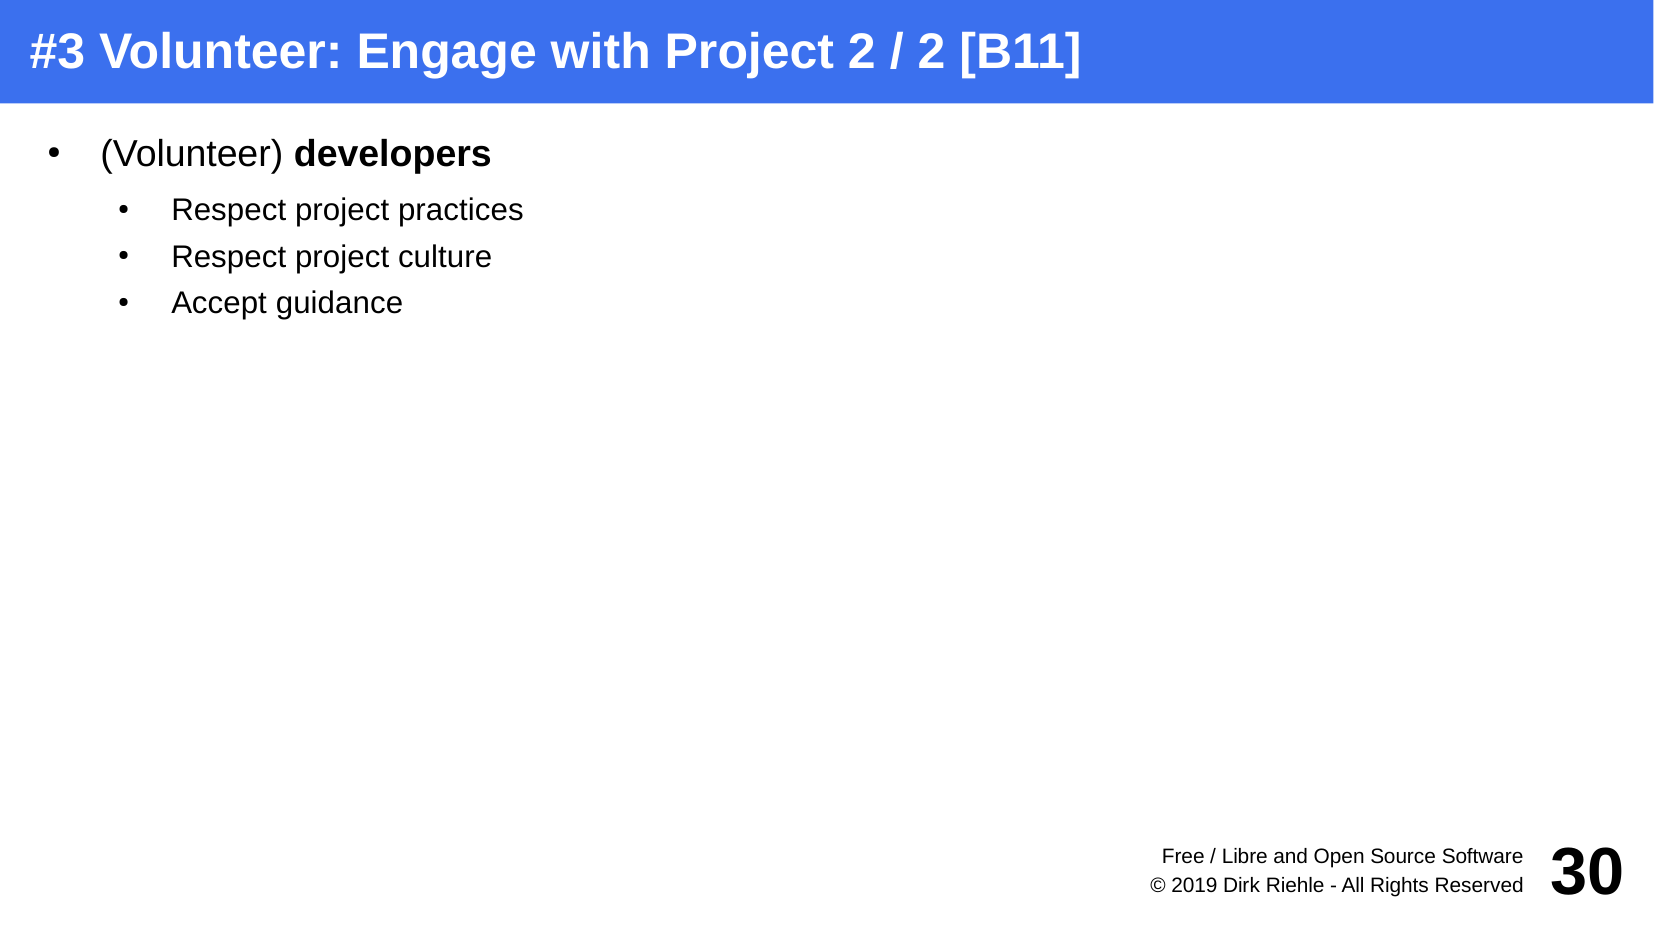

# #3 Volunteer: Engage with Project 2 / 2 [B11]
(Volunteer) developers
Respect project practices
Respect project culture
Accept guidance
Free / Libre and Open Source Software
30
© 2019 Dirk Riehle - All Rights Reserved